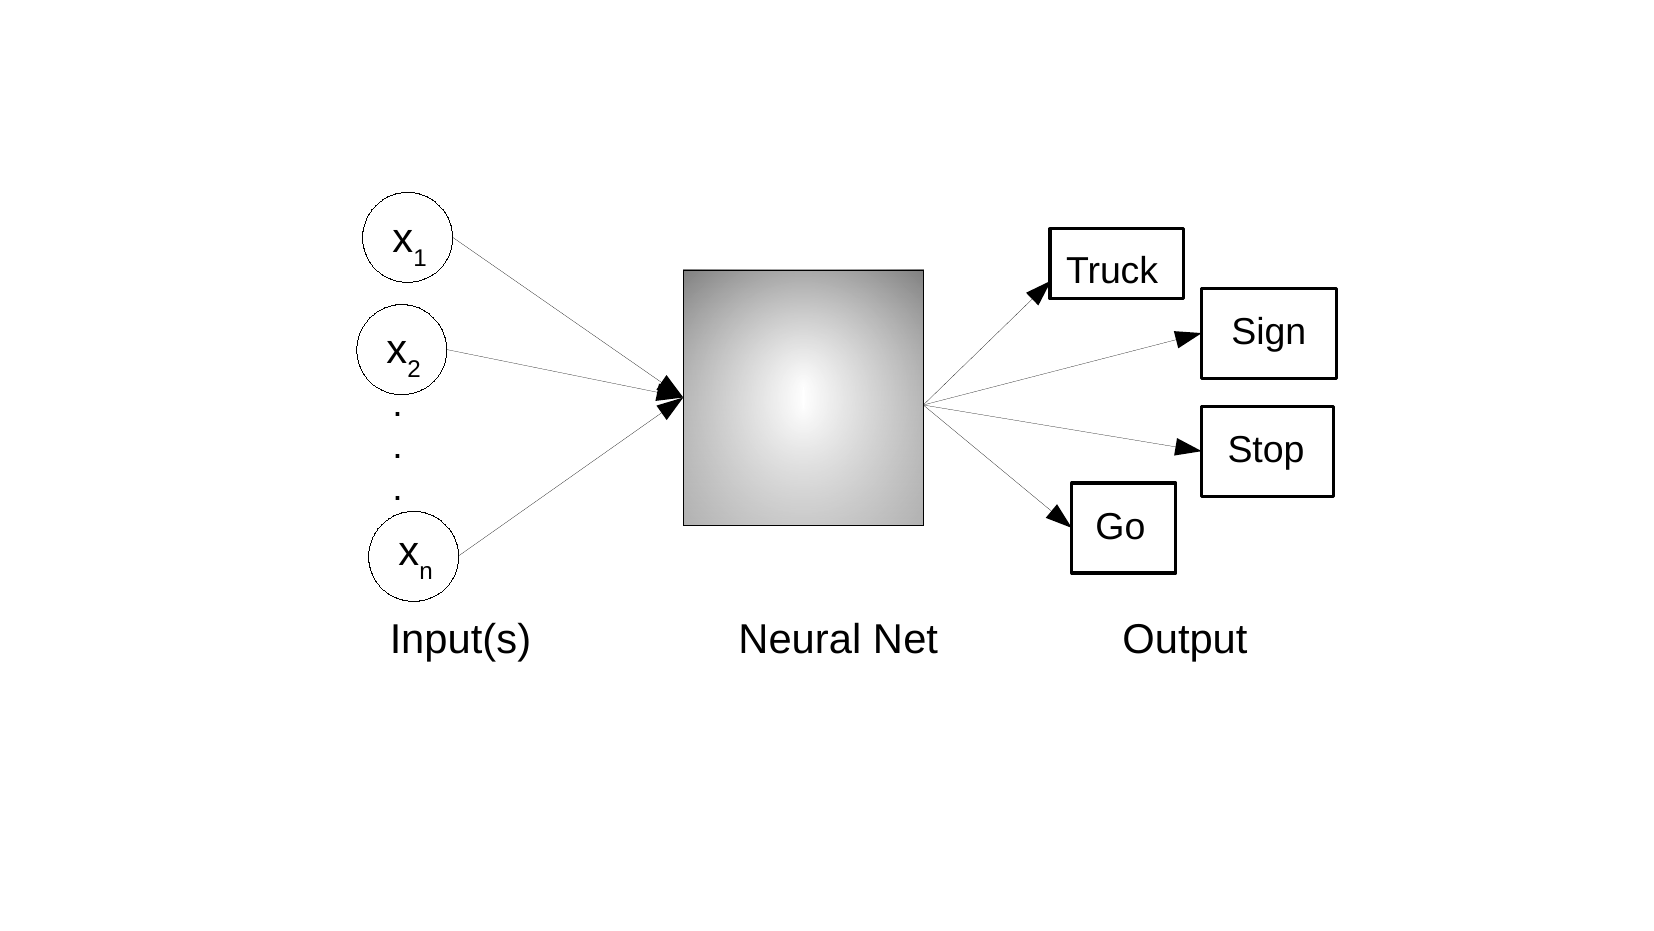

x1
Truck
Sign
x2
...
Stop
Go
xn
Input(s) Neural Net Output